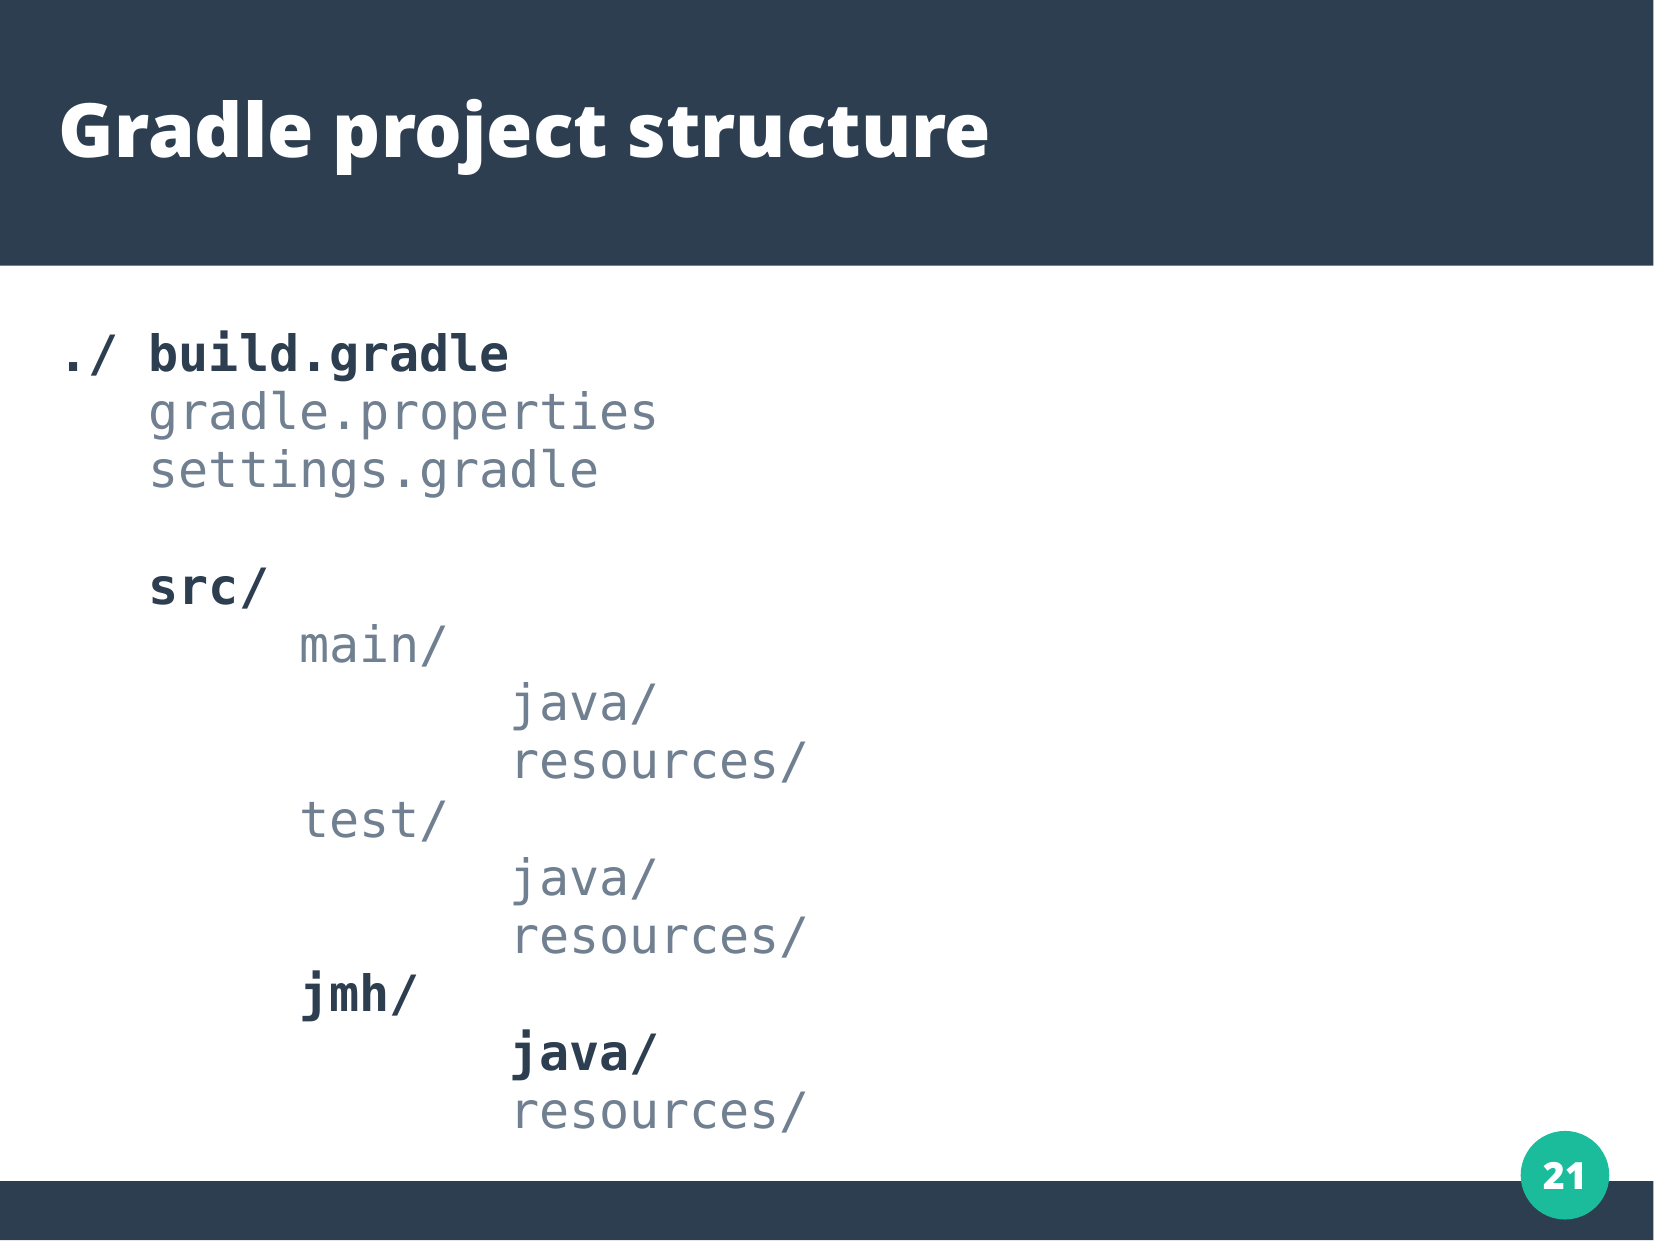

# Gradle project structure
./ build.gradle
 gradle.properties
 settings.gradle
 src/
 main/
 java/
 resources/
 test/
 java/
 resources/
 jmh/
 java/
 resources/
21